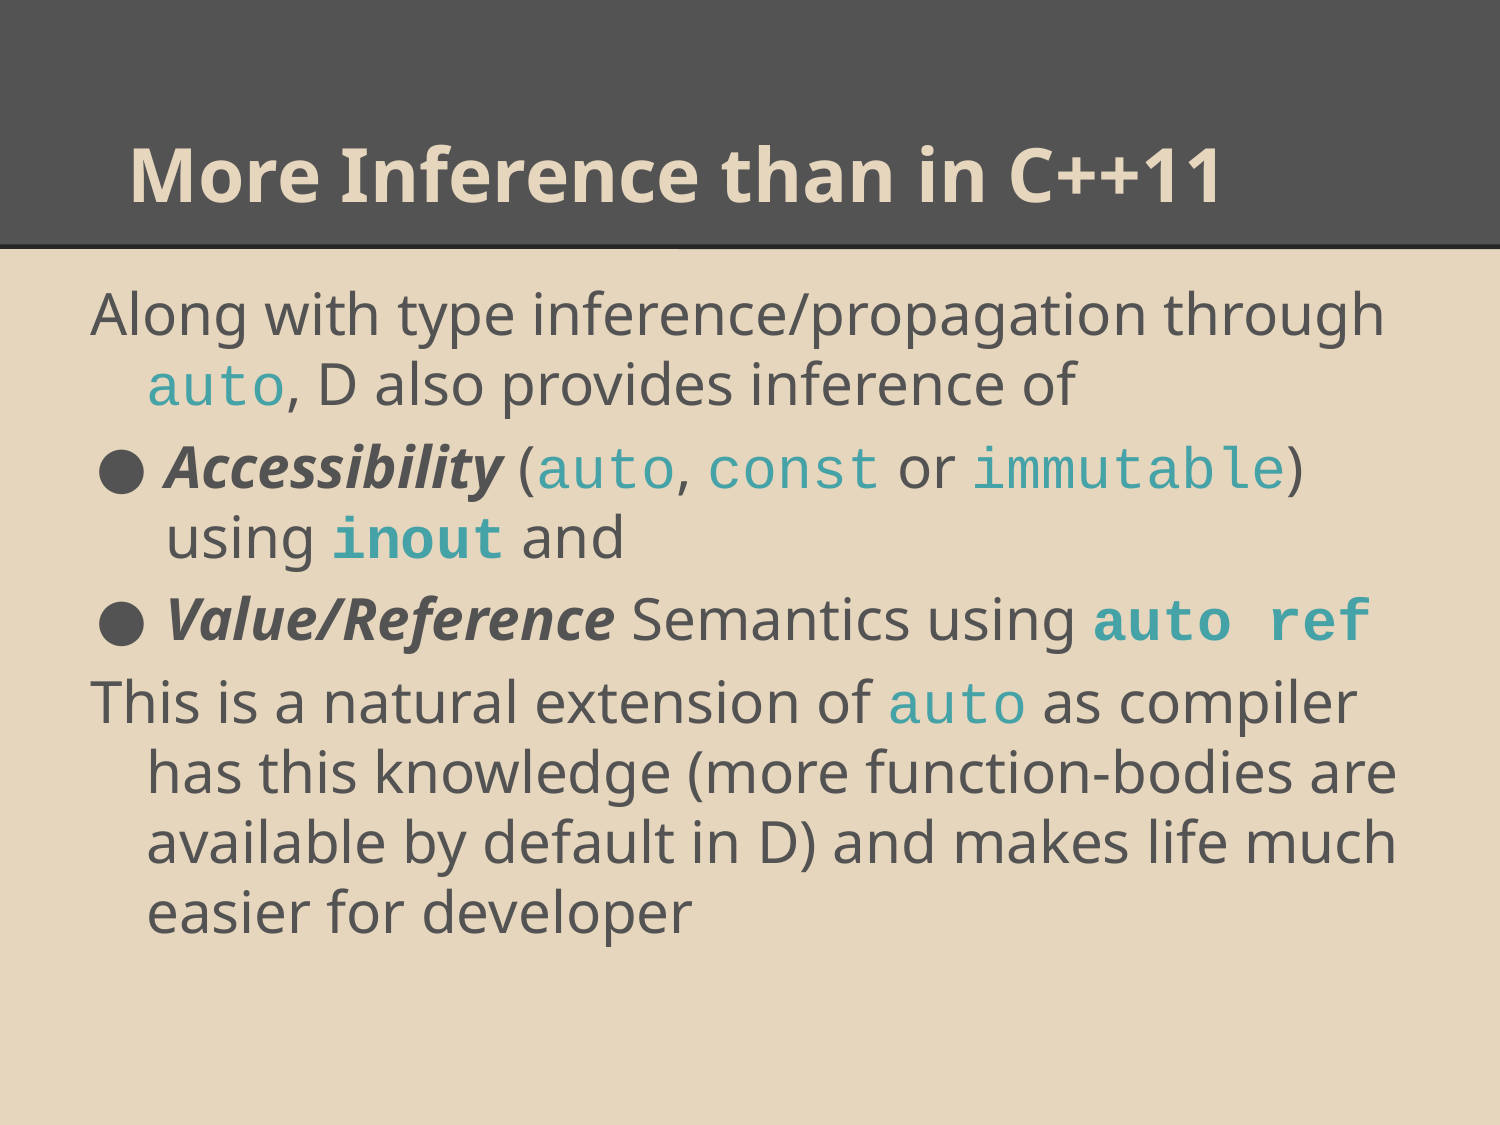

# More Inference than in C++11
Along with type inference/propagation through auto, D also provides inference of
Accessibility (auto, const or immutable) using inout and
Value/Reference Semantics using auto ref
This is a natural extension of auto as compiler has this knowledge (more function-bodies are available by default in D) and makes life much easier for developer